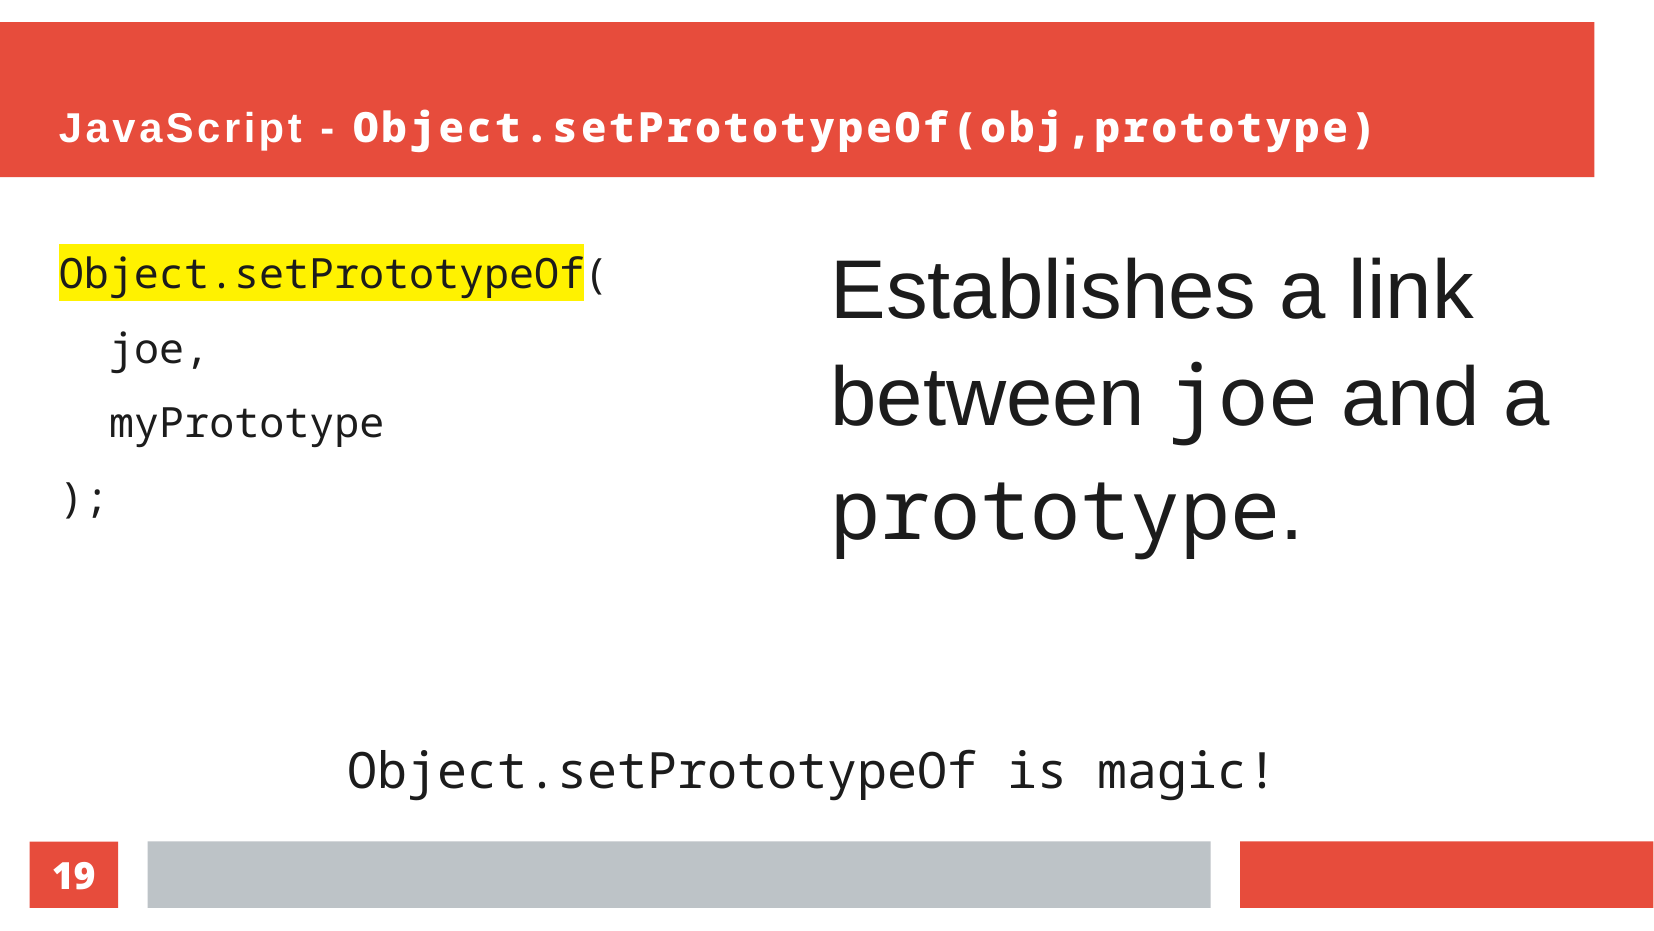

JavaScript - Object.setPrototypeOf(obj,prototype)
# Object.setPrototypeOf(
 joe,
 myPrototype
);
Establishes a link between joe and a prototype.
Object.setPrototypeOf is magic!
19